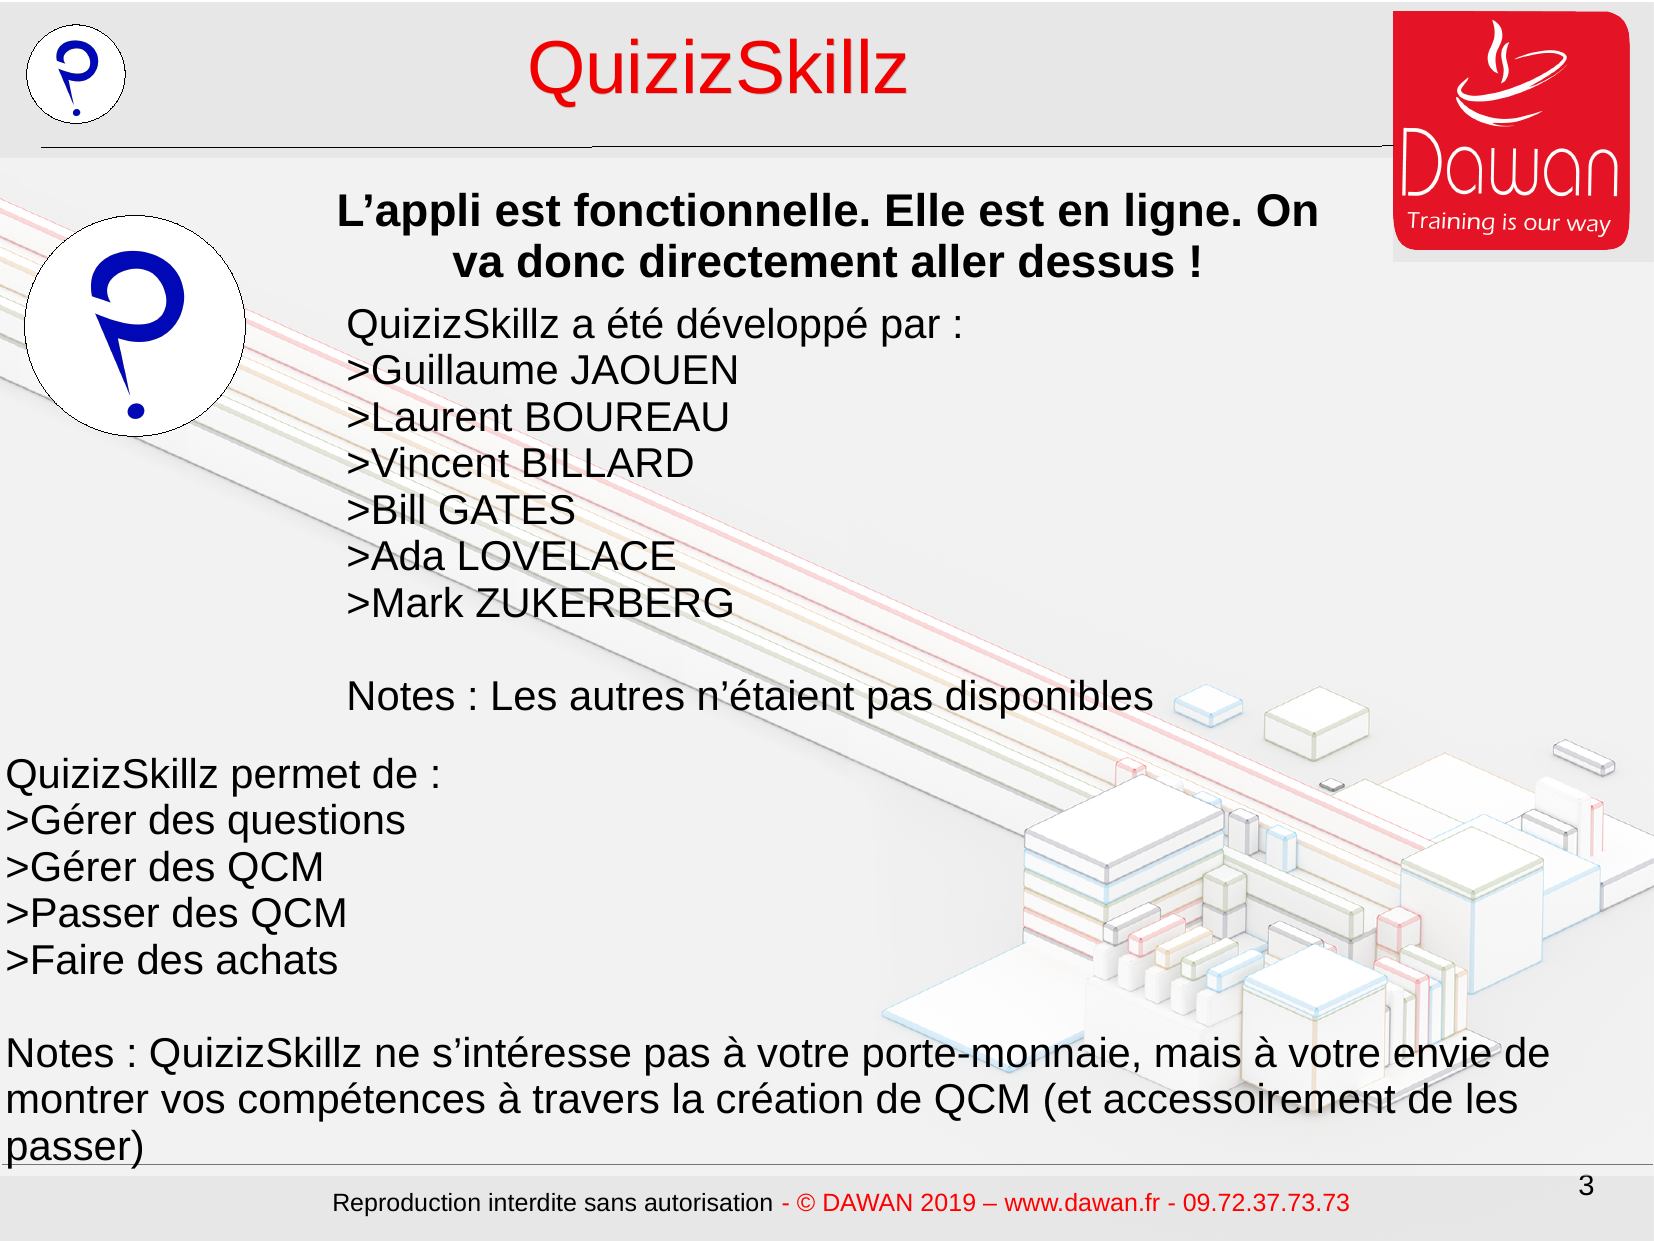

# QuizizSkillz
L’appli est fonctionnelle. Elle est en ligne. On va donc directement aller dessus !
QuizizSkillz a été développé par :
>Guillaume JAOUEN
>Laurent BOUREAU
>Vincent BILLARD
>Bill GATES
>Ada LOVELACE
>Mark ZUKERBERG
Notes : Les autres n’étaient pas disponibles
QuizizSkillz permet de :
>Gérer des questions
>Gérer des QCM
>Passer des QCM
>Faire des achats
Notes : QuizizSkillz ne s’intéresse pas à votre porte-monnaie, mais à votre envie de
montrer vos compétences à travers la création de QCM (et accessoirement de les
passer)
3